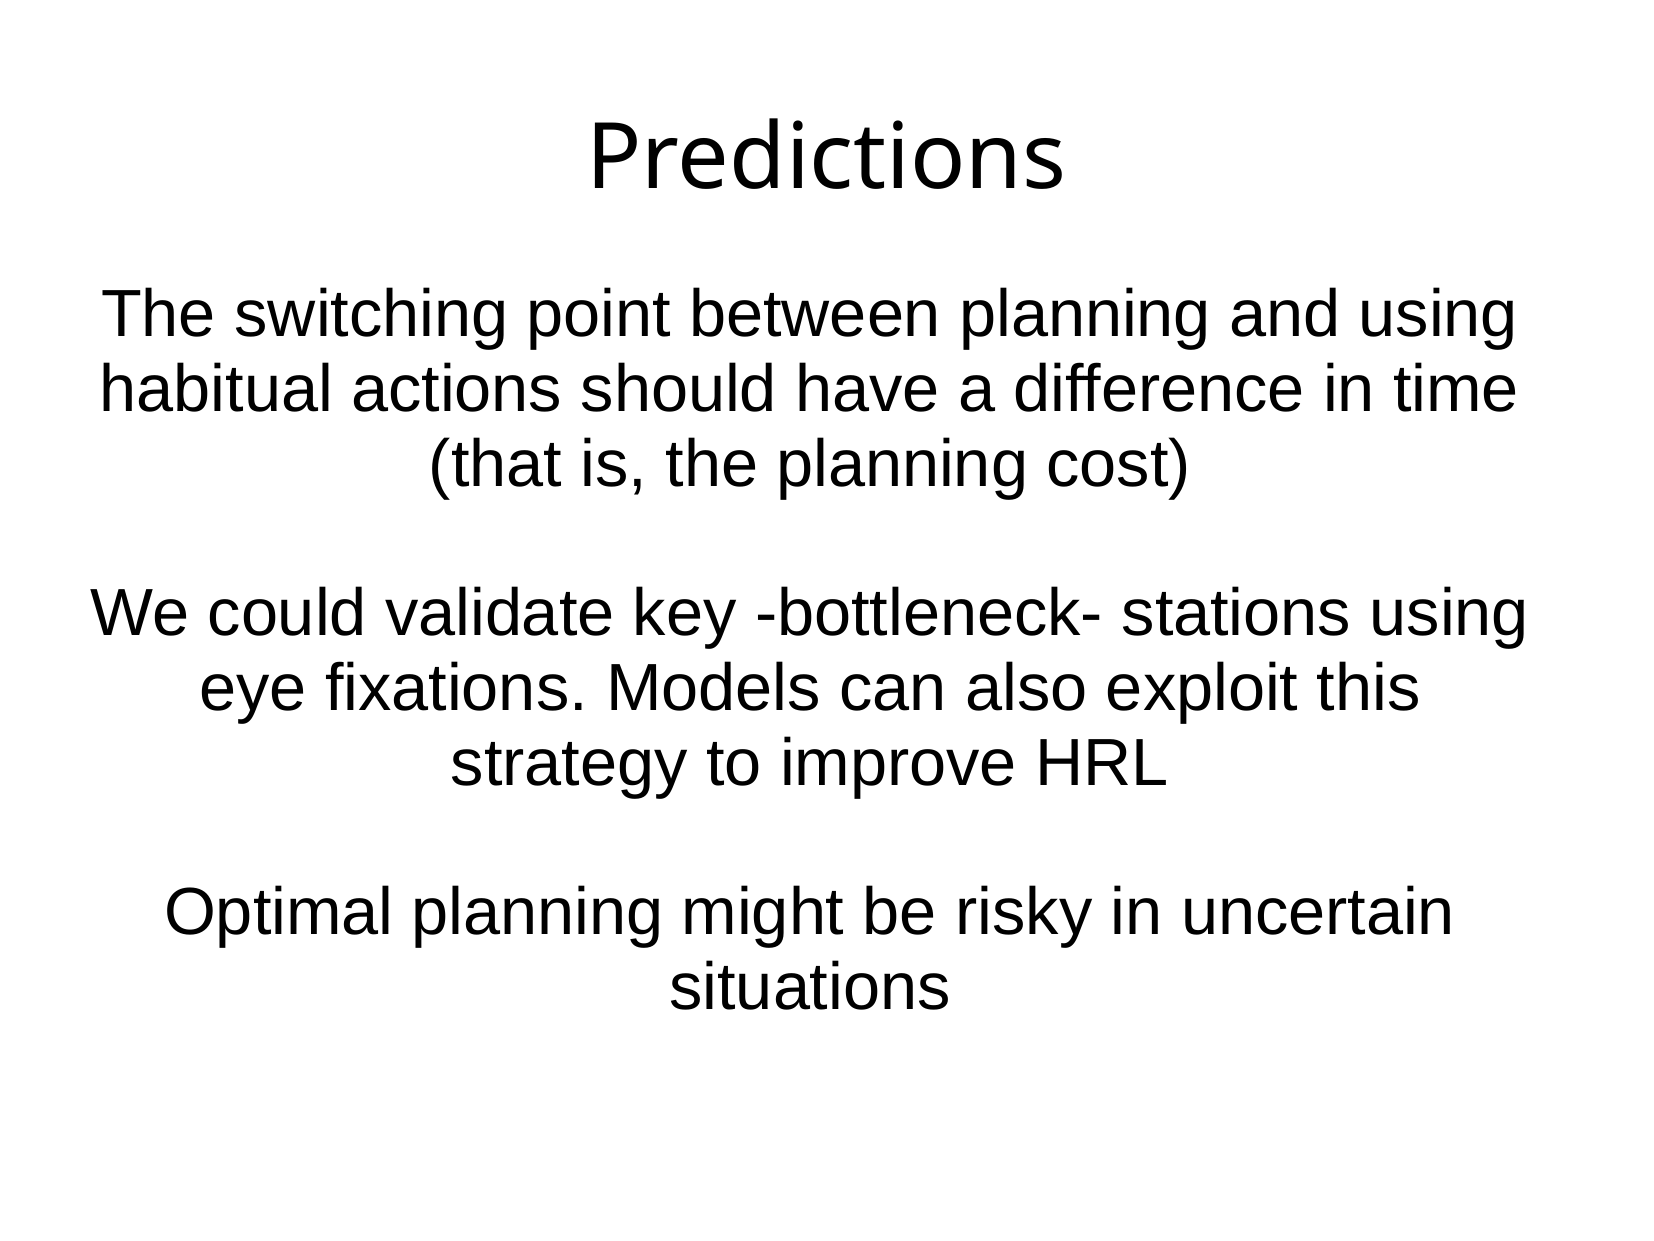

# Predictions
The switching point between planning and using habitual actions should have a difference in time (that is, the planning cost)
We could validate key -bottleneck- stations using eye fixations. Models can also exploit this strategy to improve HRL
Optimal planning might be risky in uncertain situations